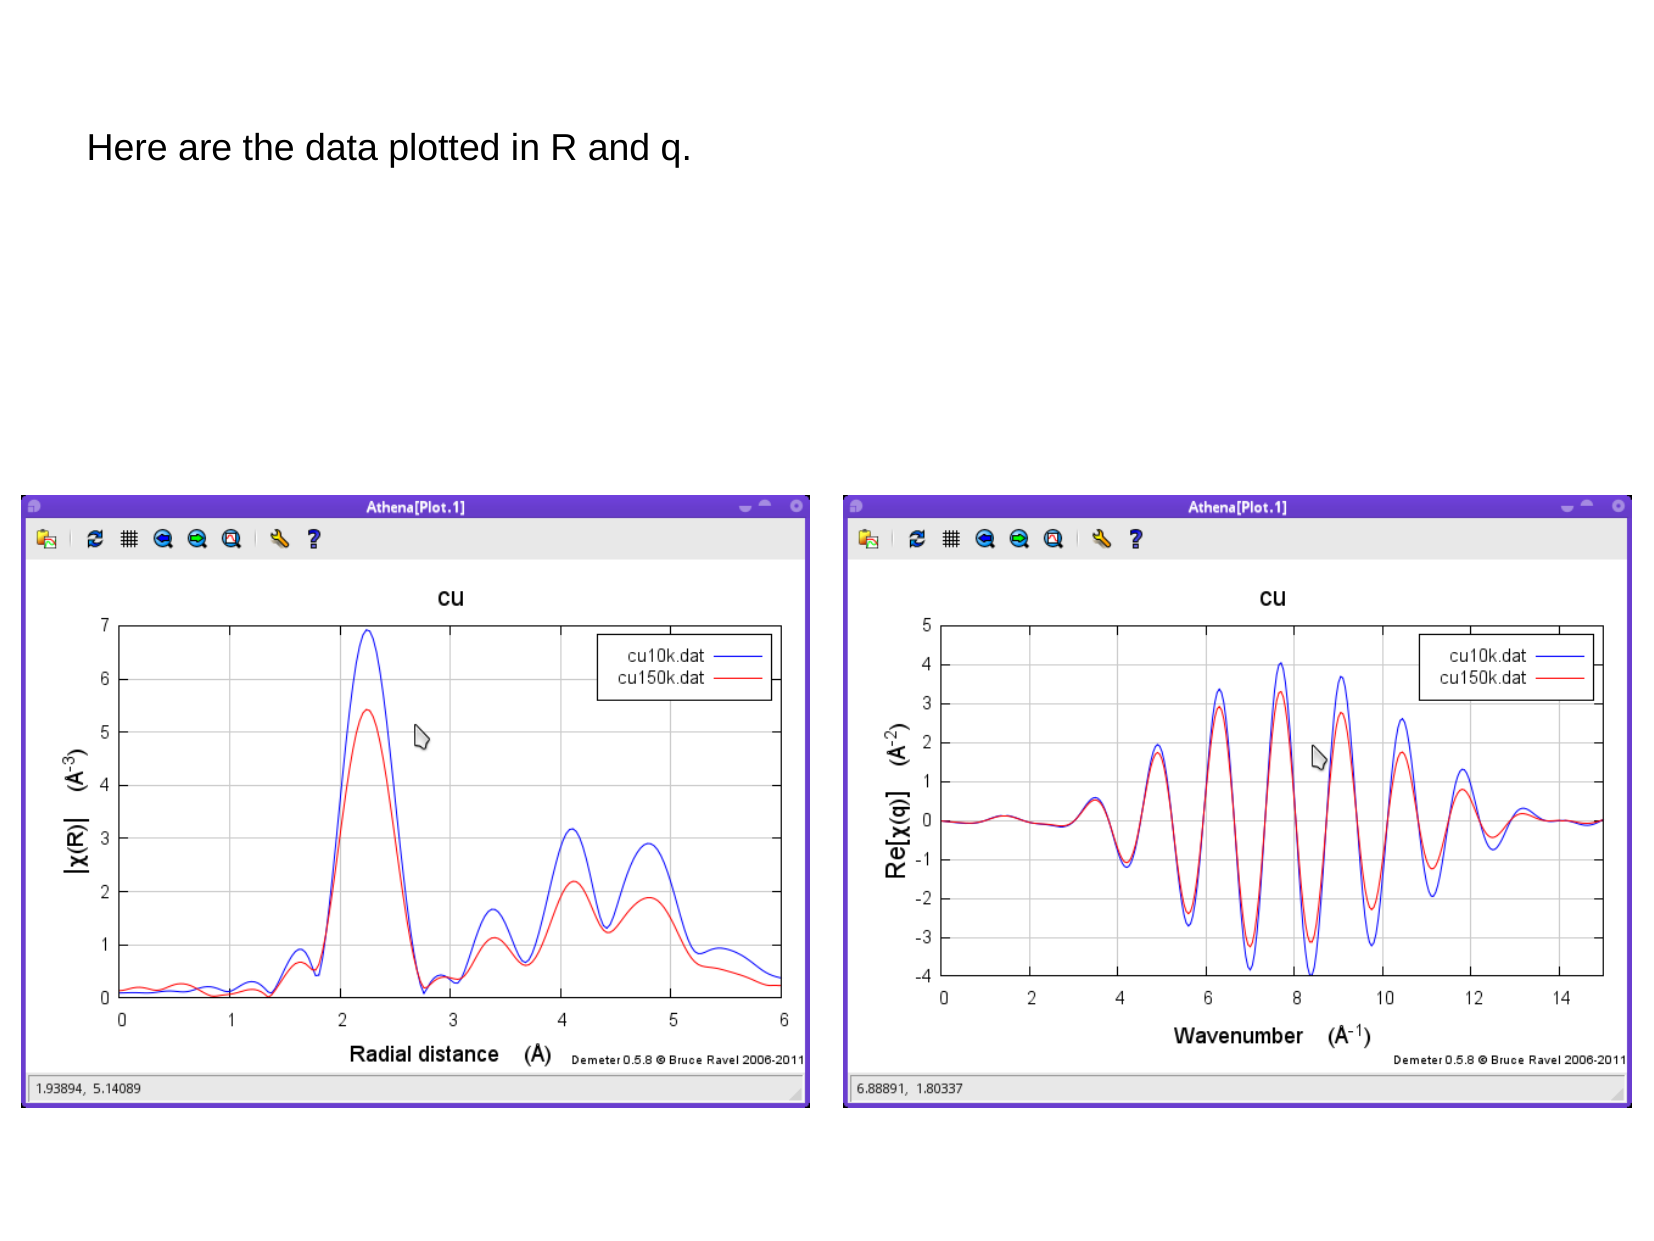

Here are the data plotted in R and q.